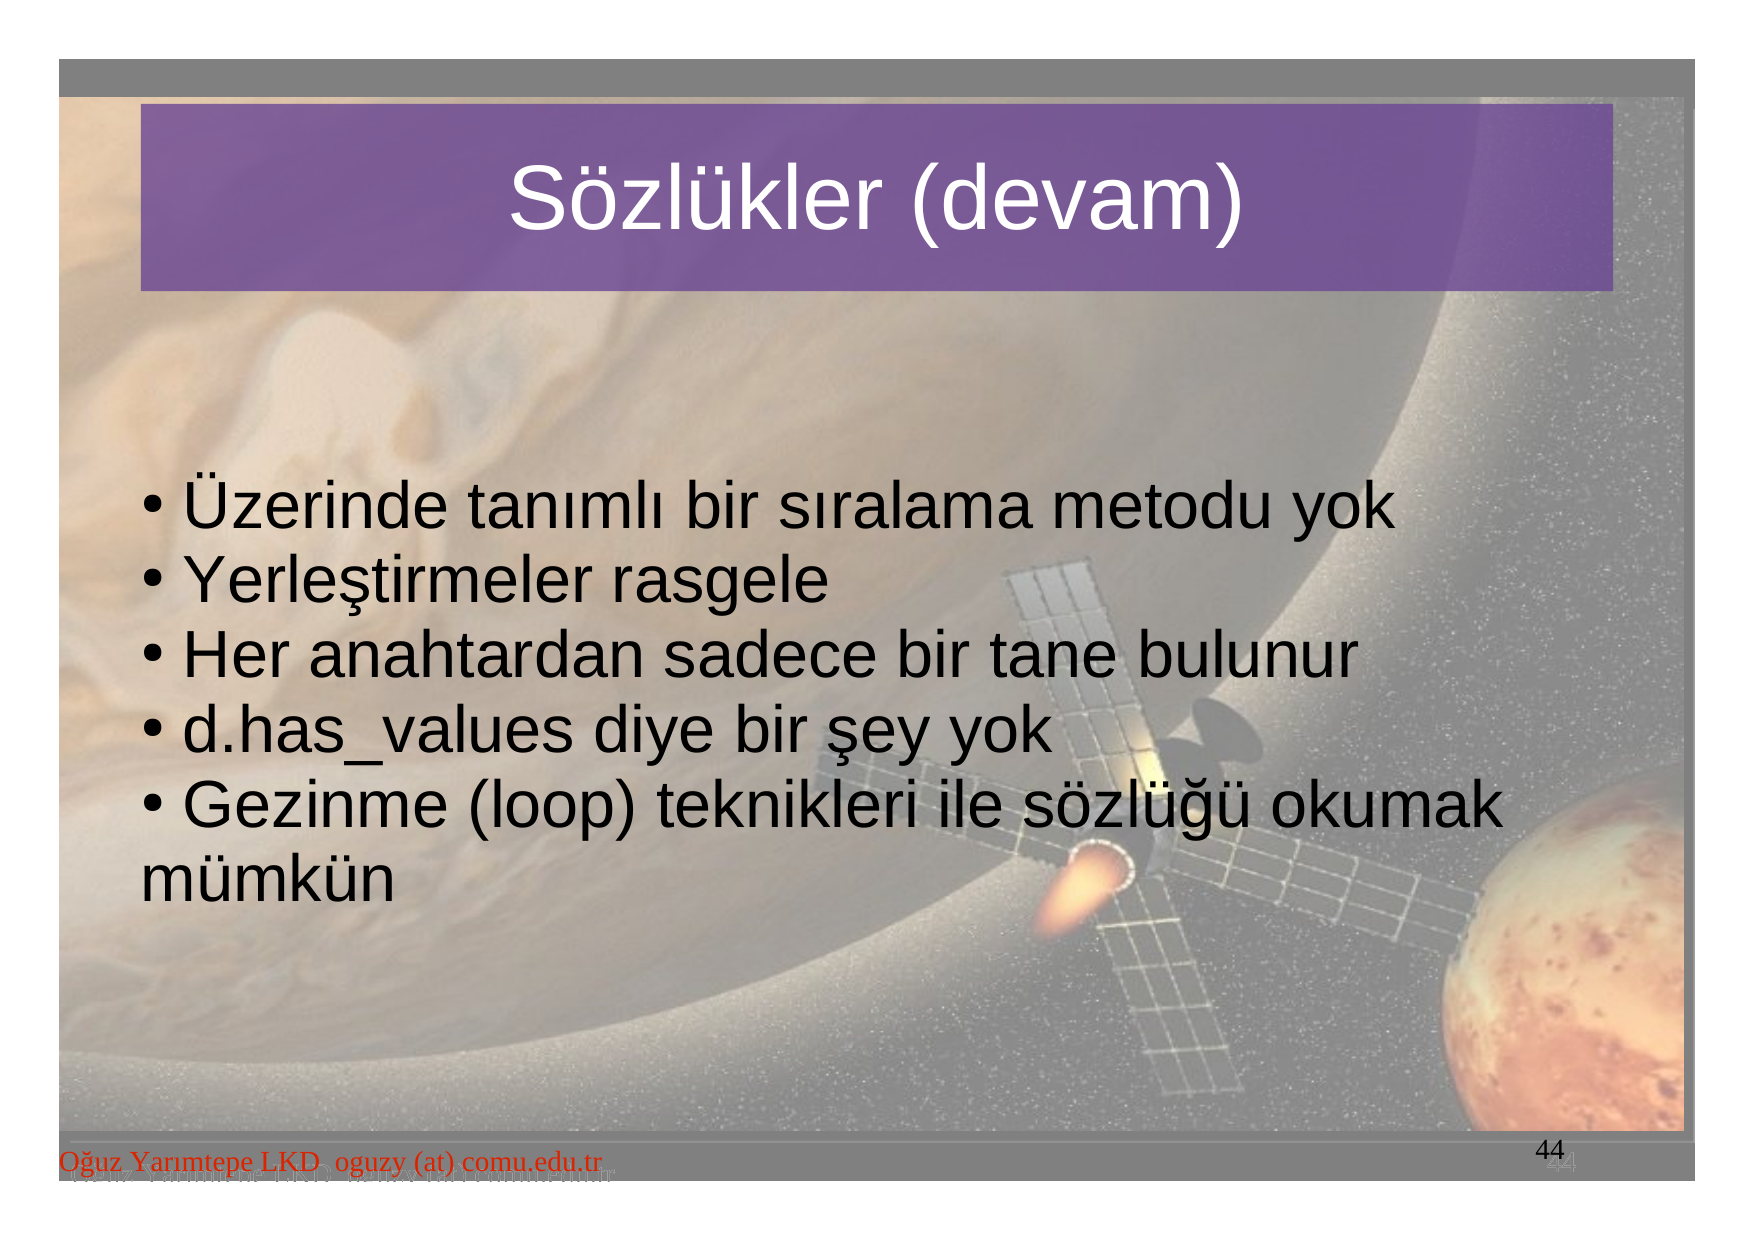

# Sözlükler (devam)
 Üzerinde tanımlı bir sıralama metodu yok
 Yerleştirmeler rasgele
 Her anahtardan sadece bir tane bulunur
 d.has_values diye bir şey yok
 Gezinme (loop) teknikleri ile sözlüğü okumak mümkün